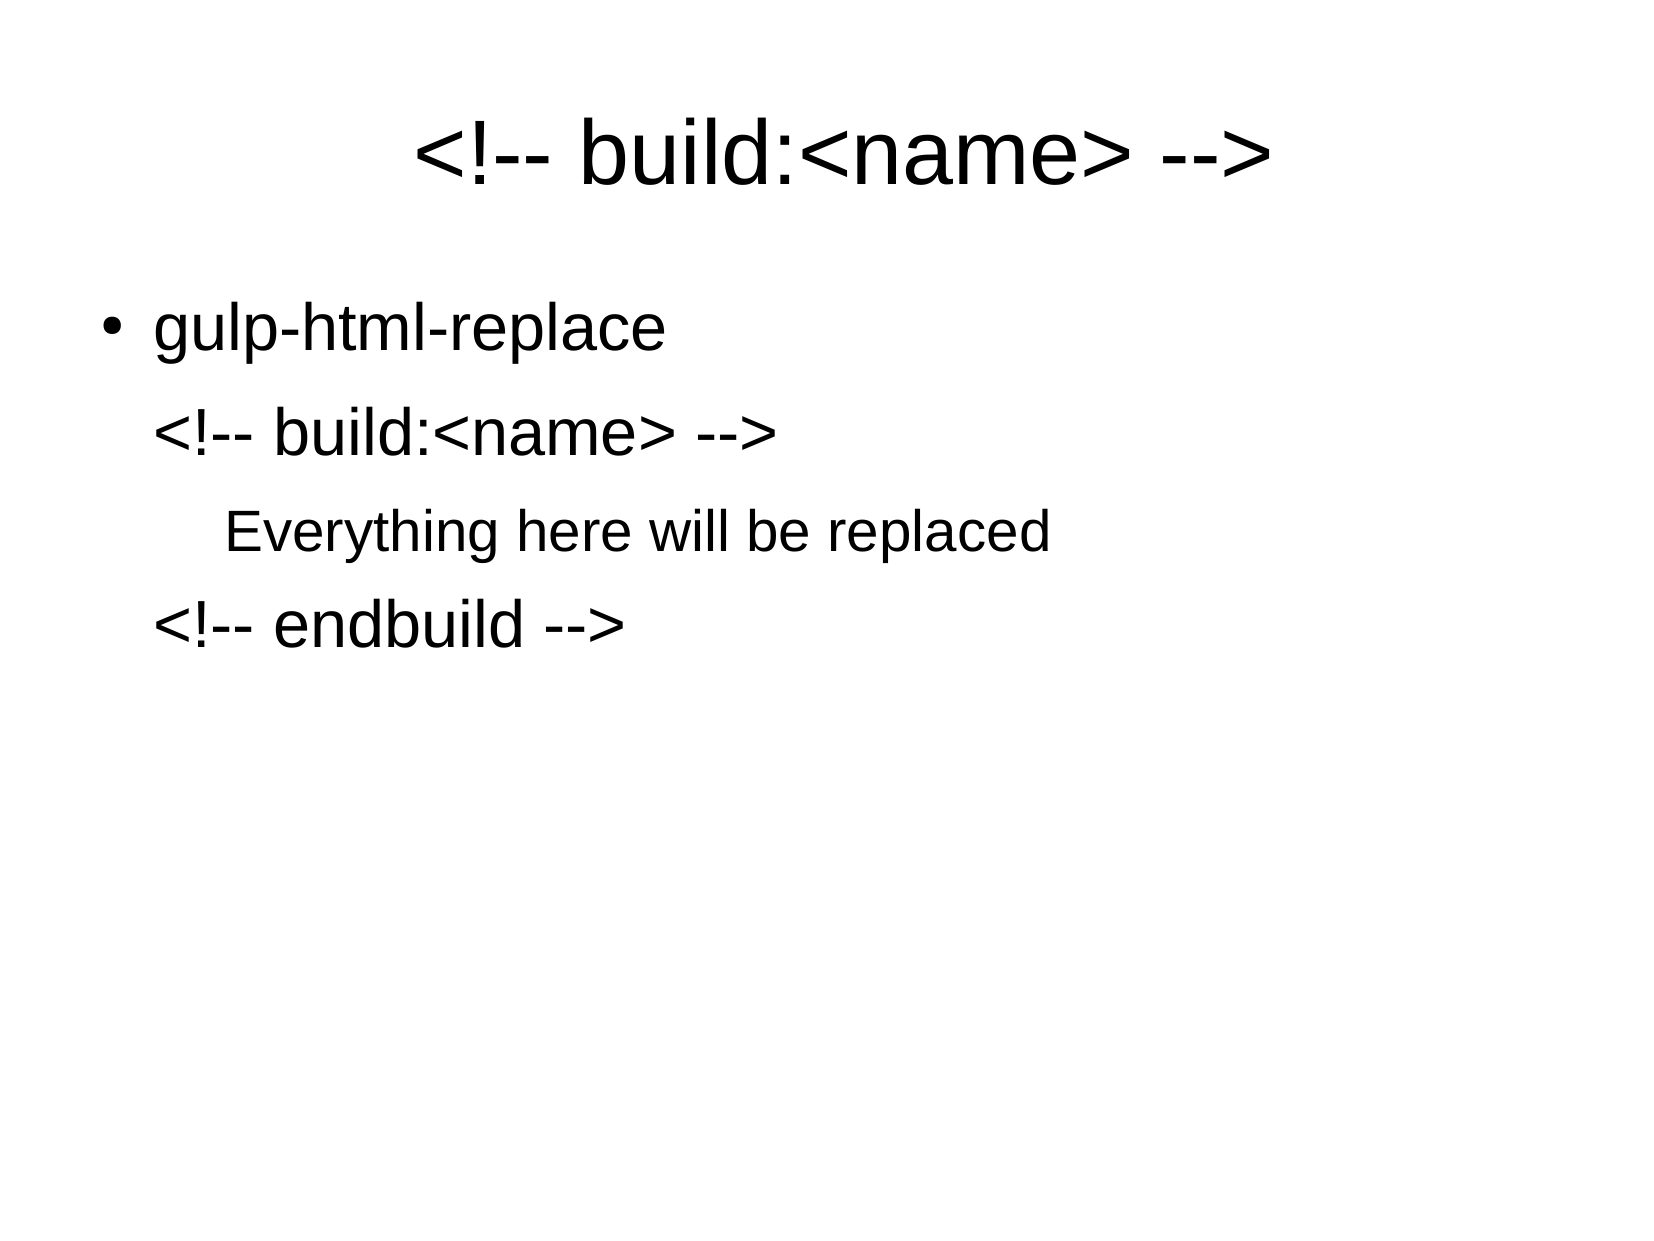

# <!-- build:<name> -->
gulp-html-replace
<!-- build:<name> -->
Everything here will be replaced
<!-- endbuild -->